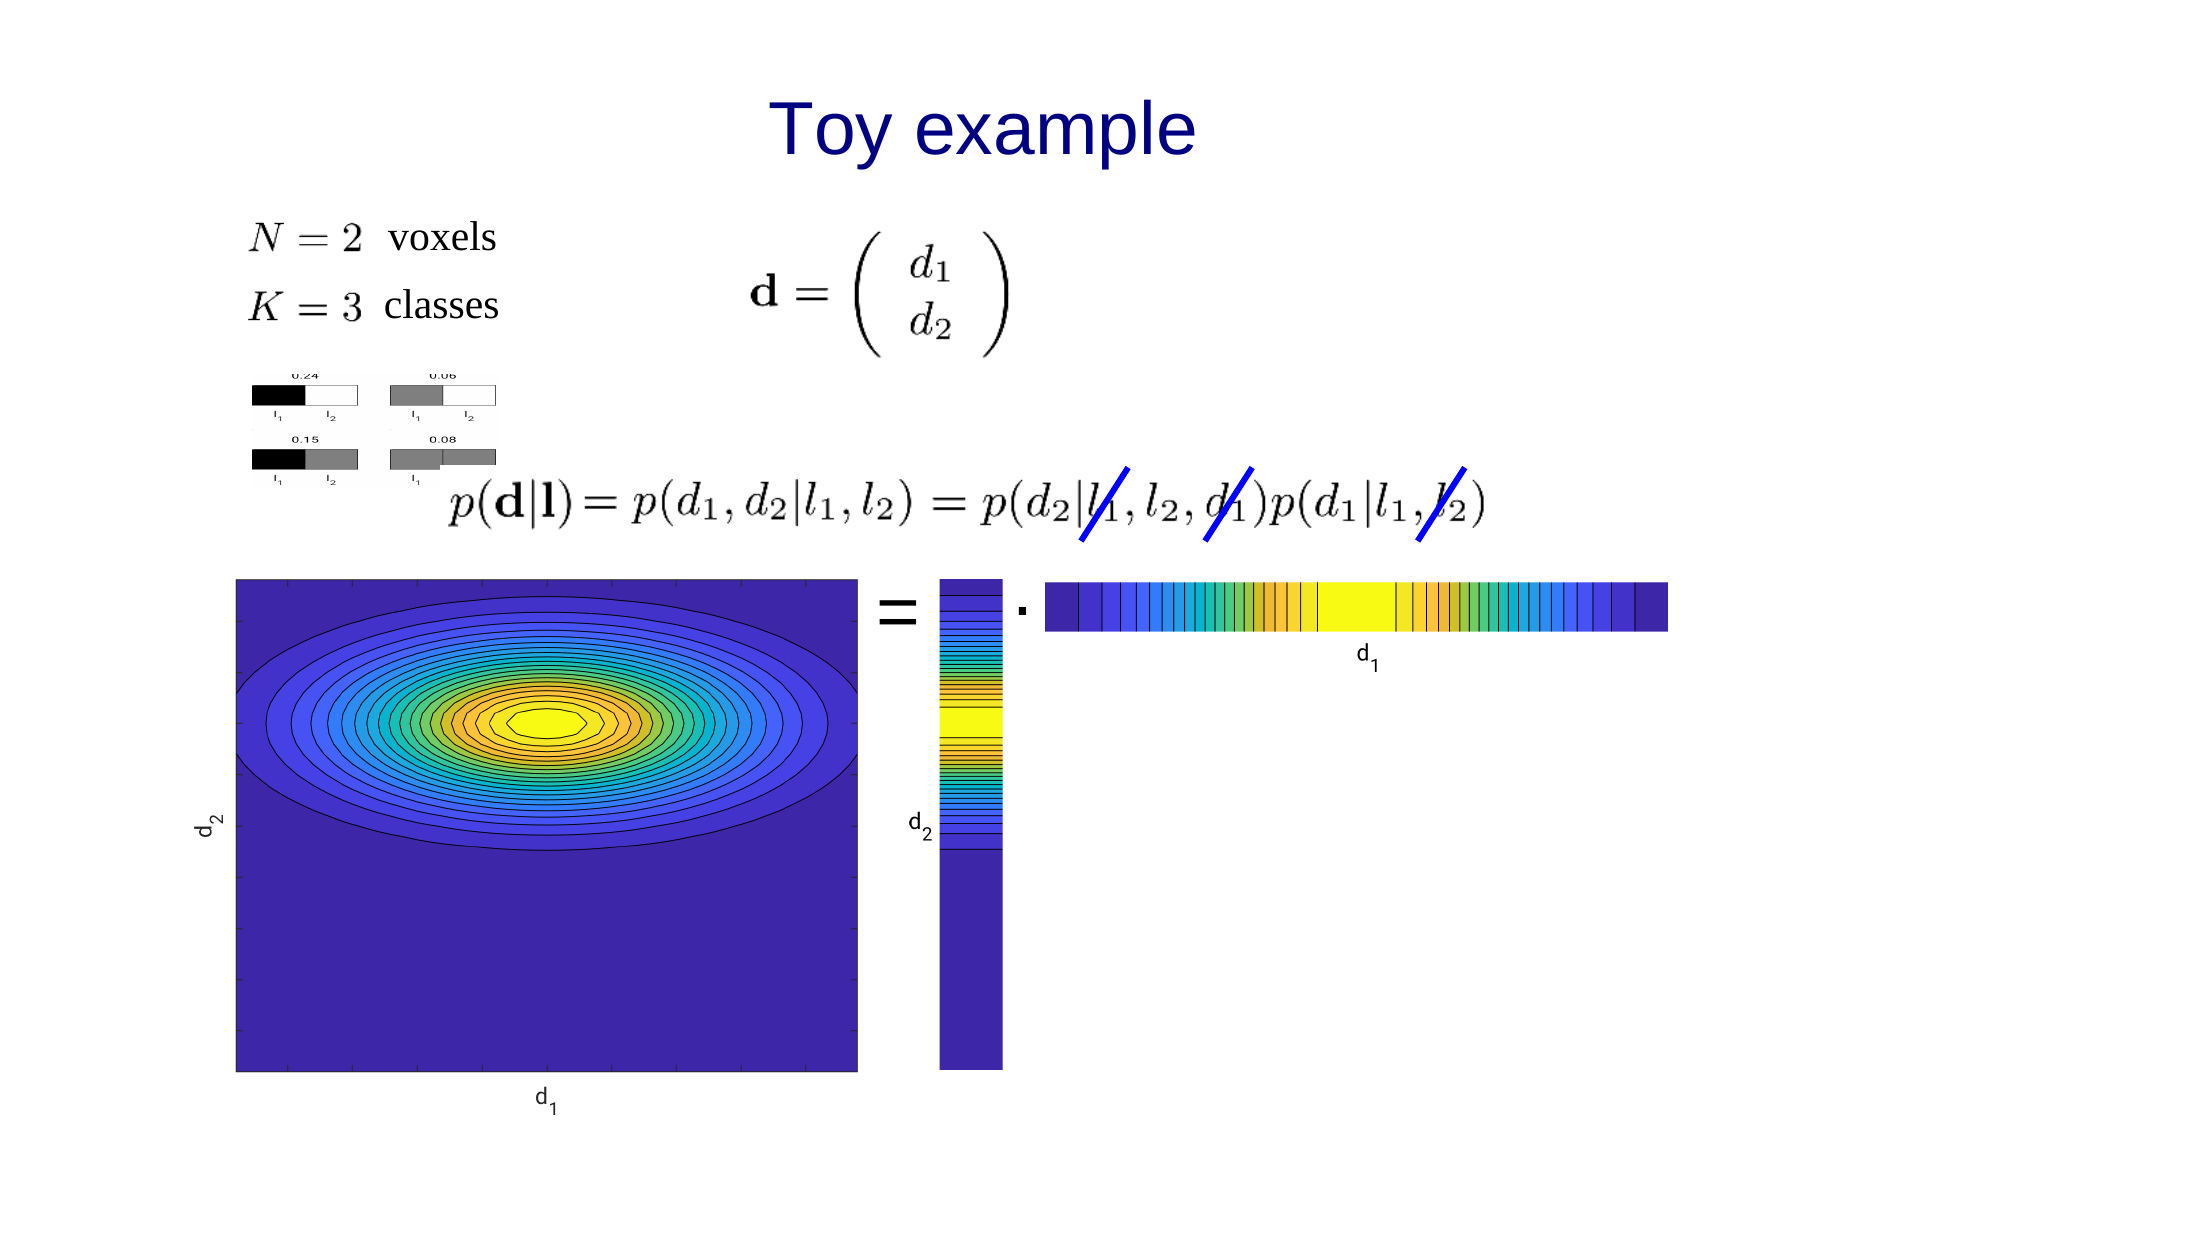

# Toy example
voxels
classes
.
=